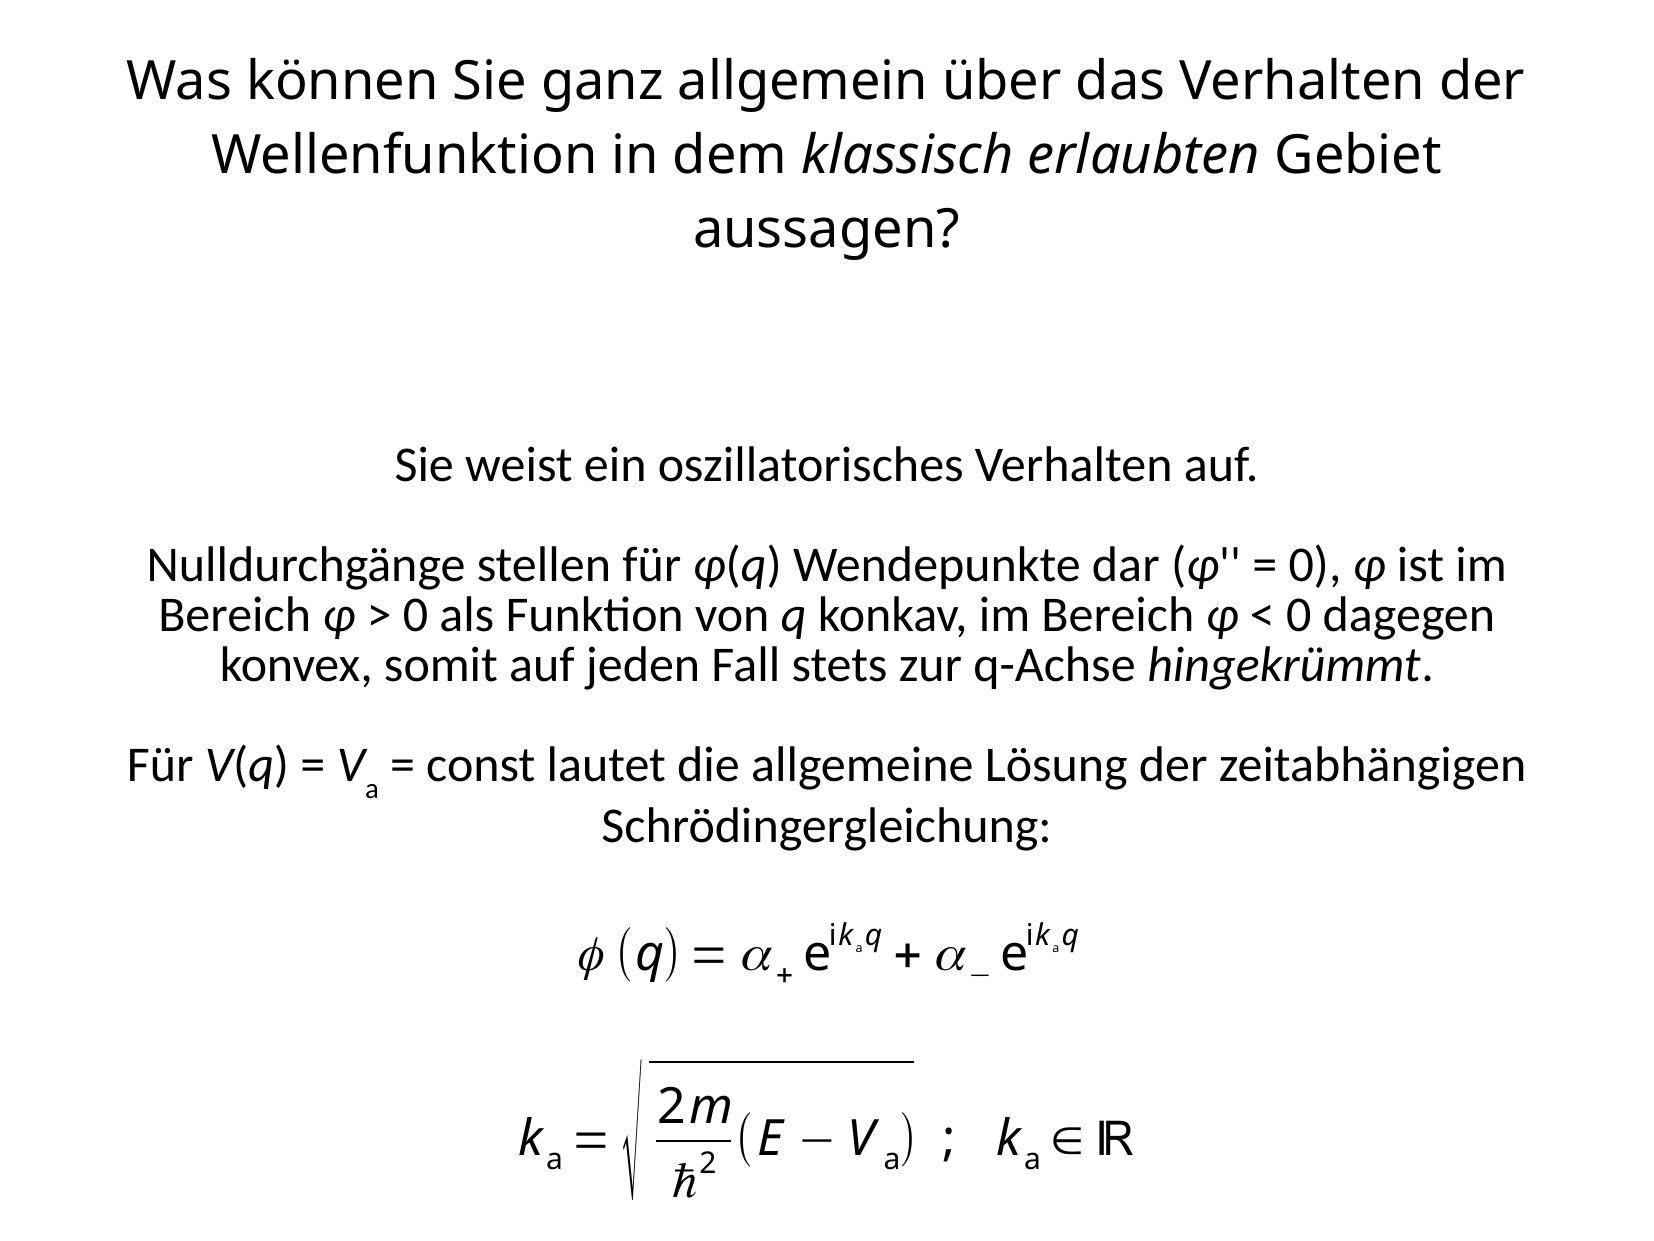

# Was können Sie ganz allgemein über das Verhalten der Wellenfunktion in dem klassisch erlaubten Gebiet aussagen?
Sie weist ein oszillatorisches Verhalten auf.
Nulldurchgänge stellen für φ(q) Wendepunkte dar (φ'' = 0), φ ist im Bereich φ > 0 als Funktion von q konkav, im Bereich φ < 0 dagegen konvex, somit auf jeden Fall stets zur q-Achse hingekrümmt.
Für V(q) = Va = const lautet die allgemeine Lösung der zeitabhängigen Schrödingergleichung: